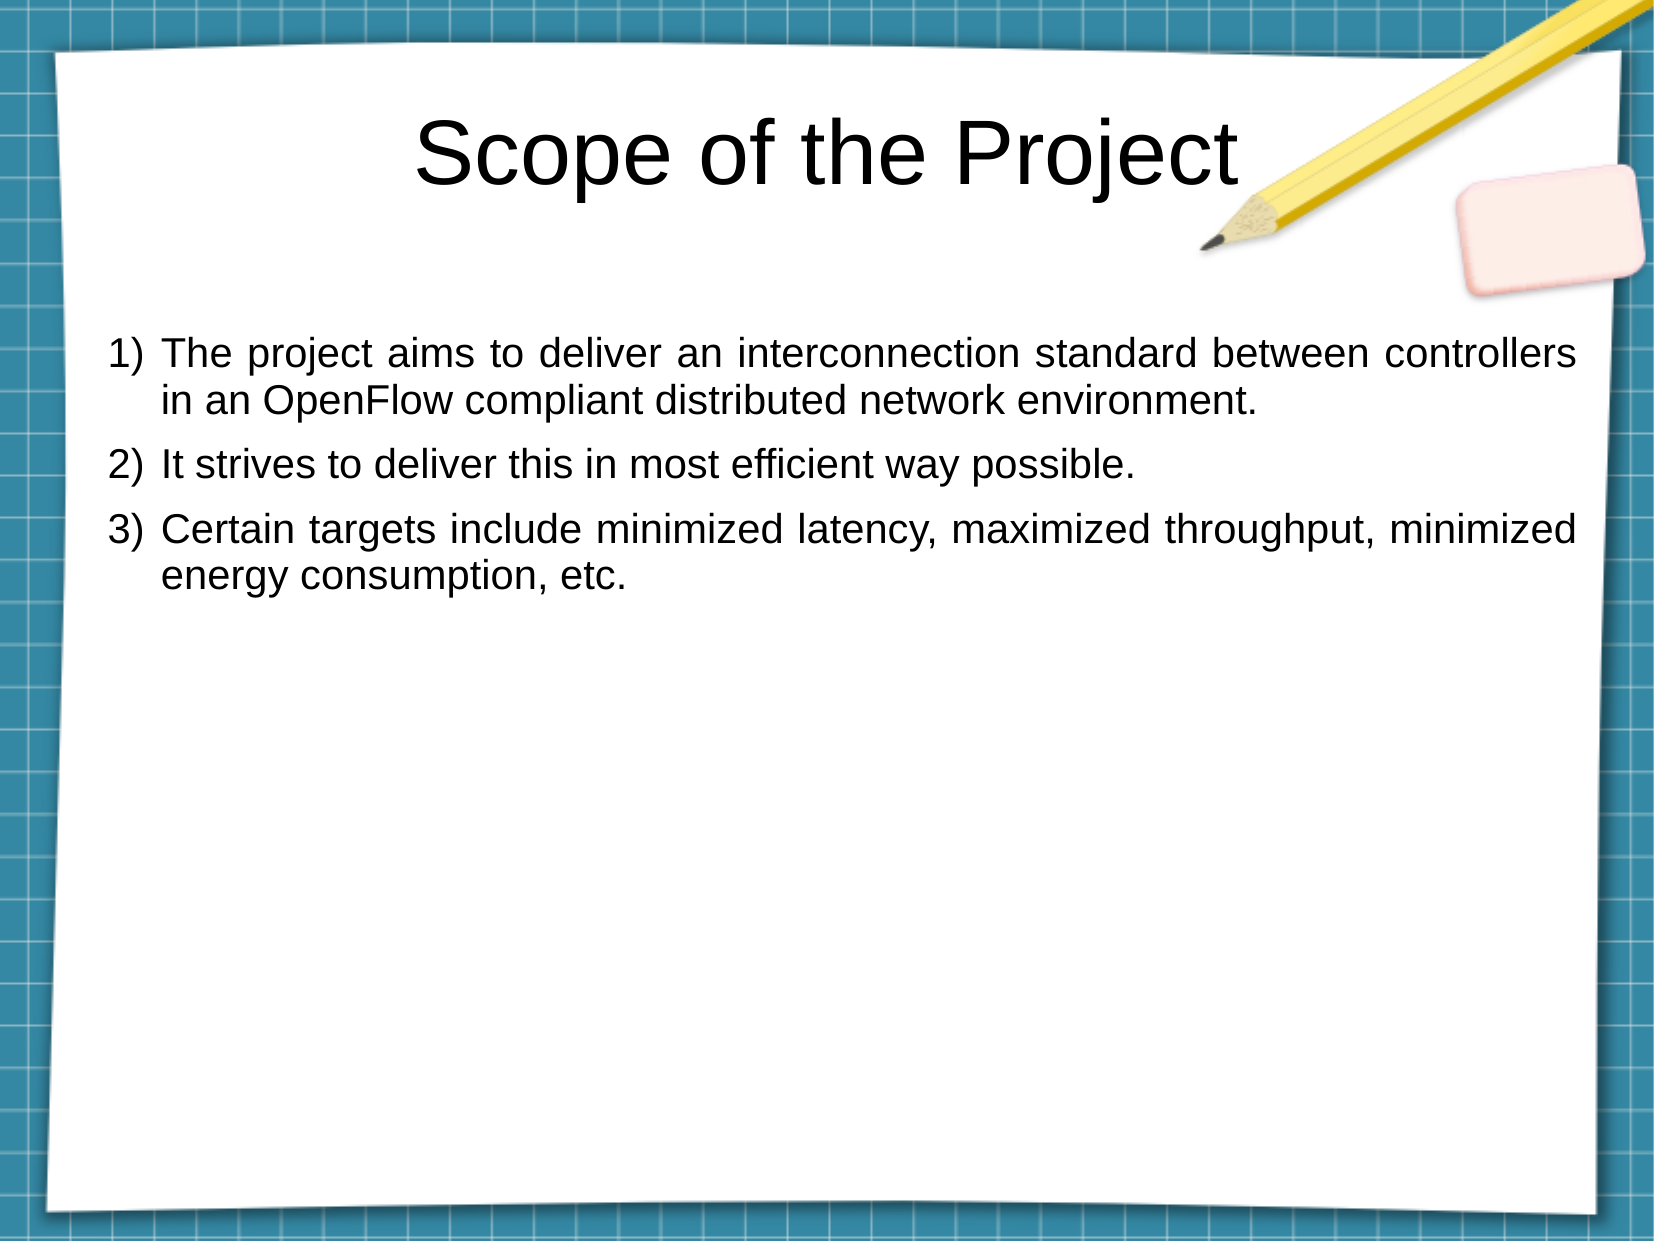

# Scope of the Project
The project aims to deliver an interconnection standard between controllers in an OpenFlow compliant distributed network environment.
It strives to deliver this in most efficient way possible.
Certain targets include minimized latency, maximized throughput, minimized energy consumption, etc.